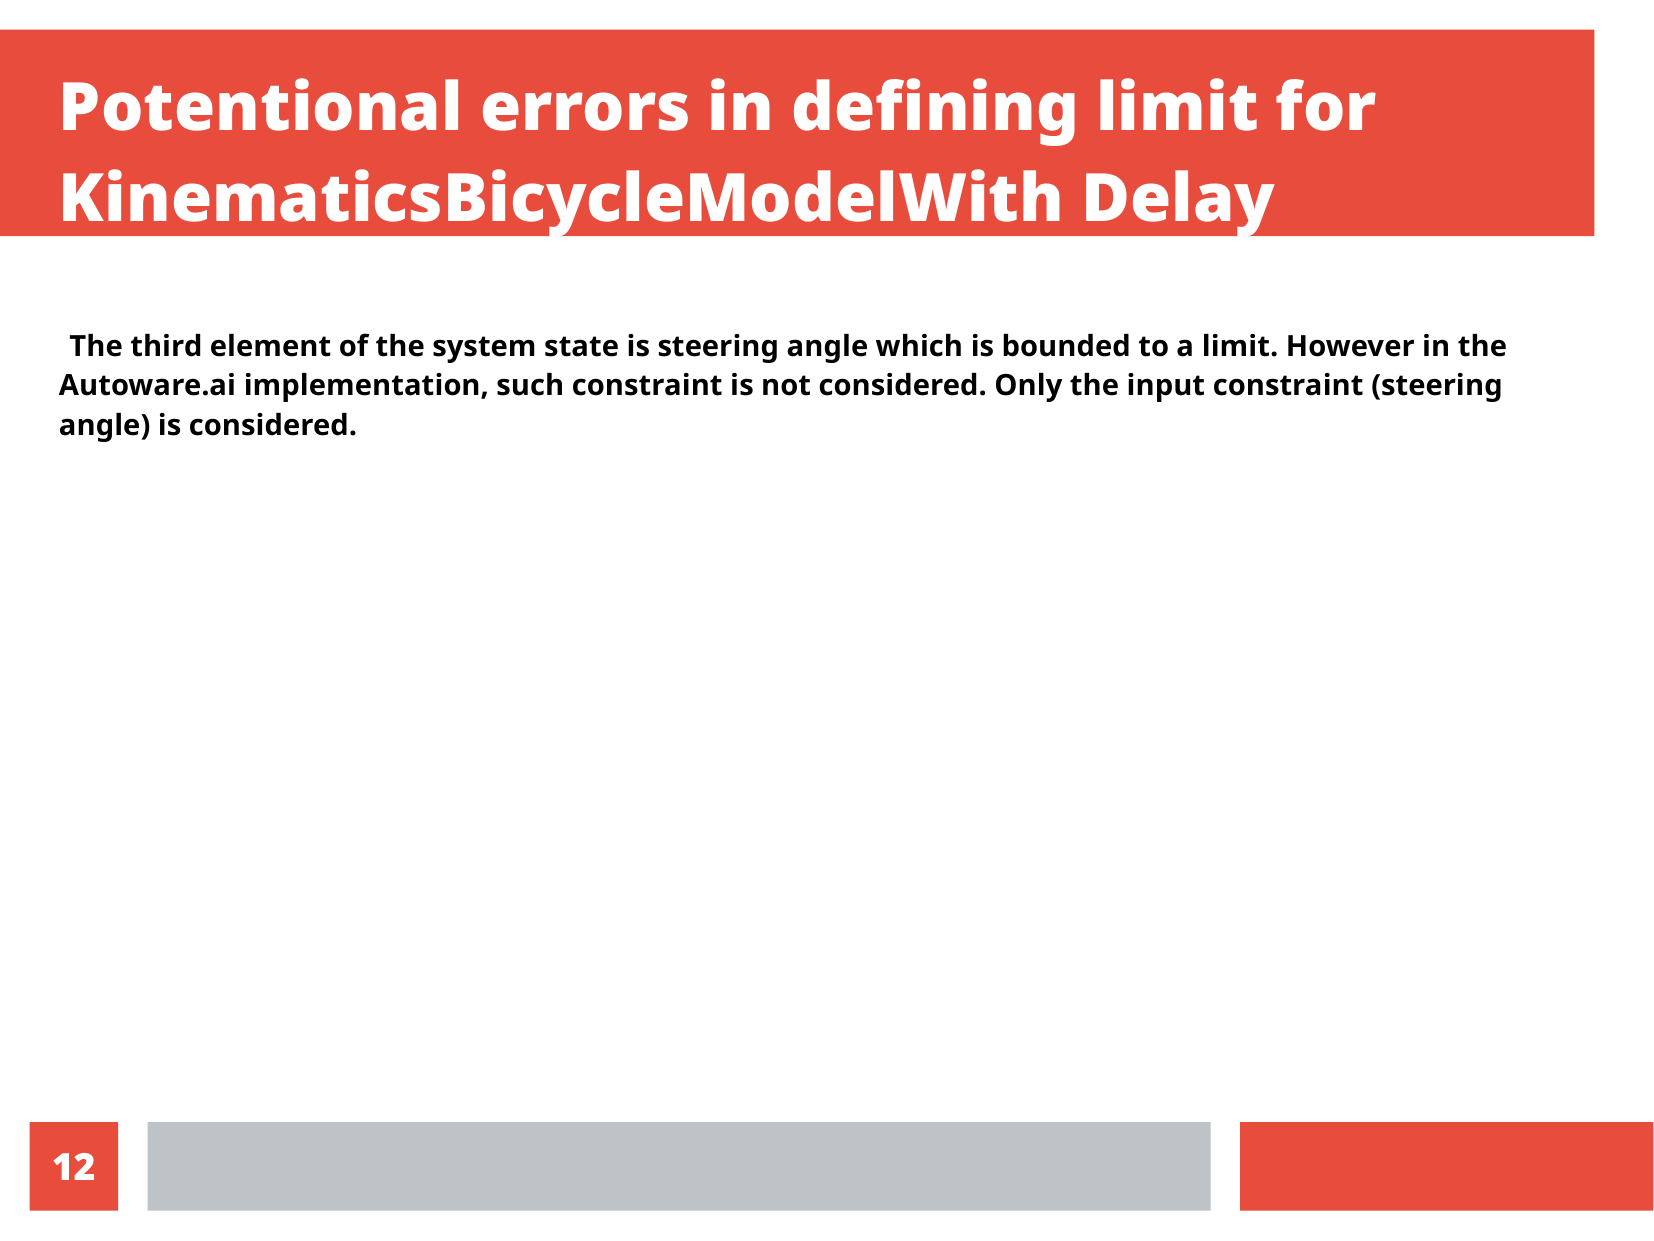

# Potentional errors in defining limit for KinematicsBicycleModelWith Delay
The third element of the system state is steering angle which is bounded to a limit. However in the Autoware.ai implementation, such constraint is not considered. Only the input constraint (steering angle) is considered.
12